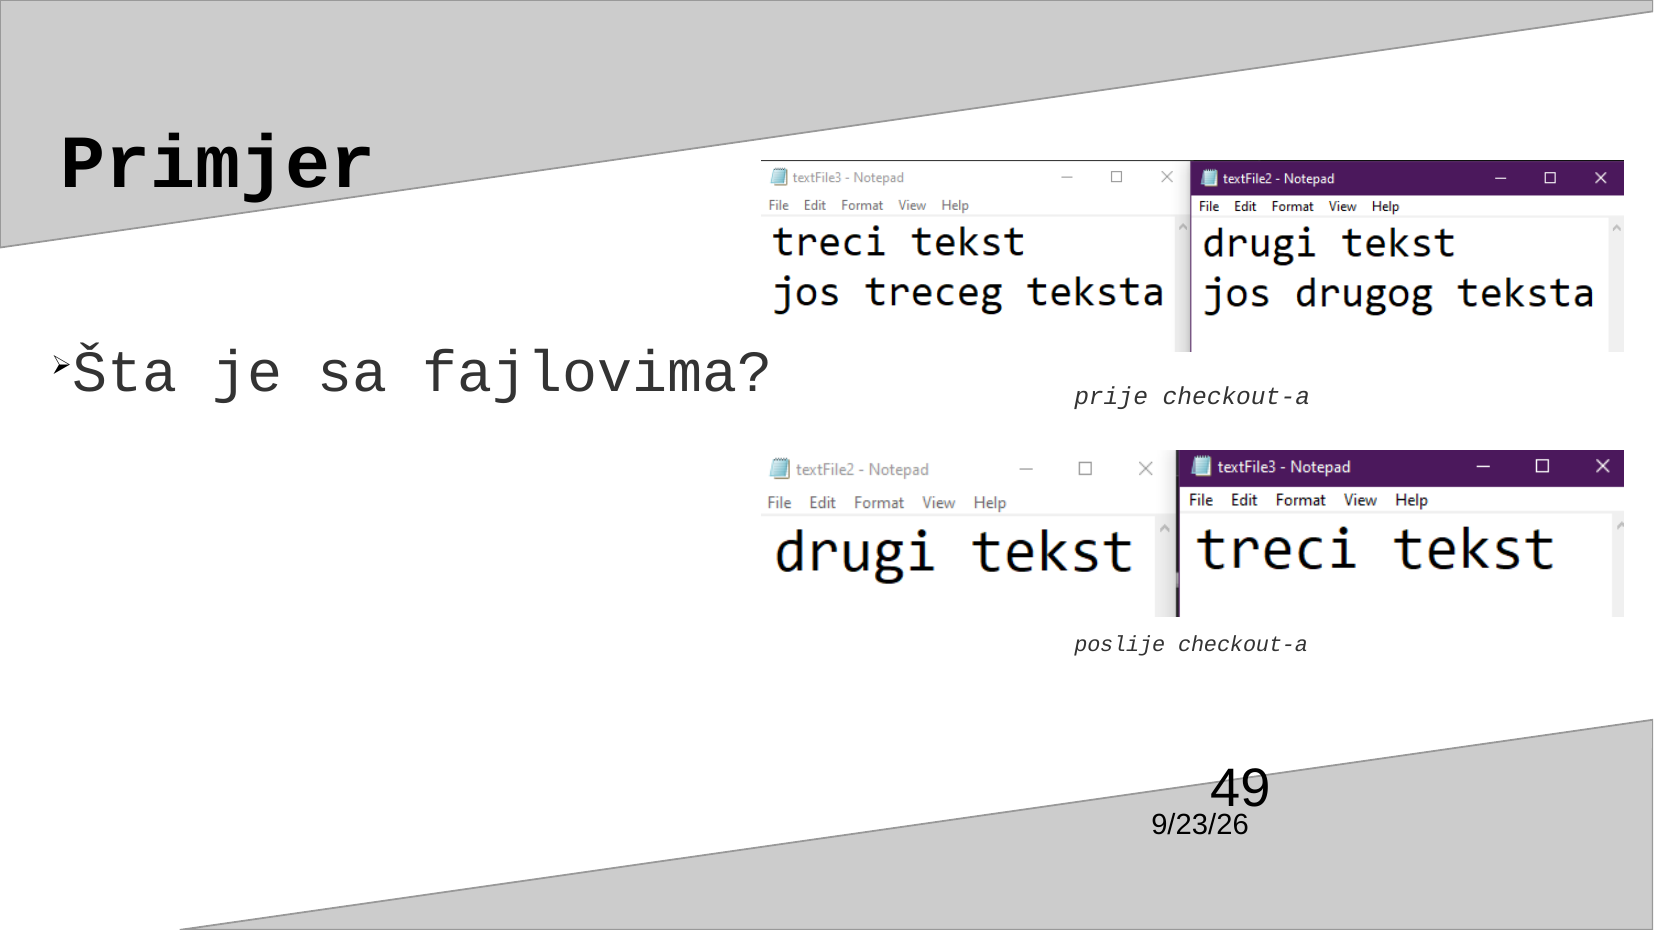

Primjer
# Šta je sa fajlovima?
prije checkout-a
poslije checkout-a
48